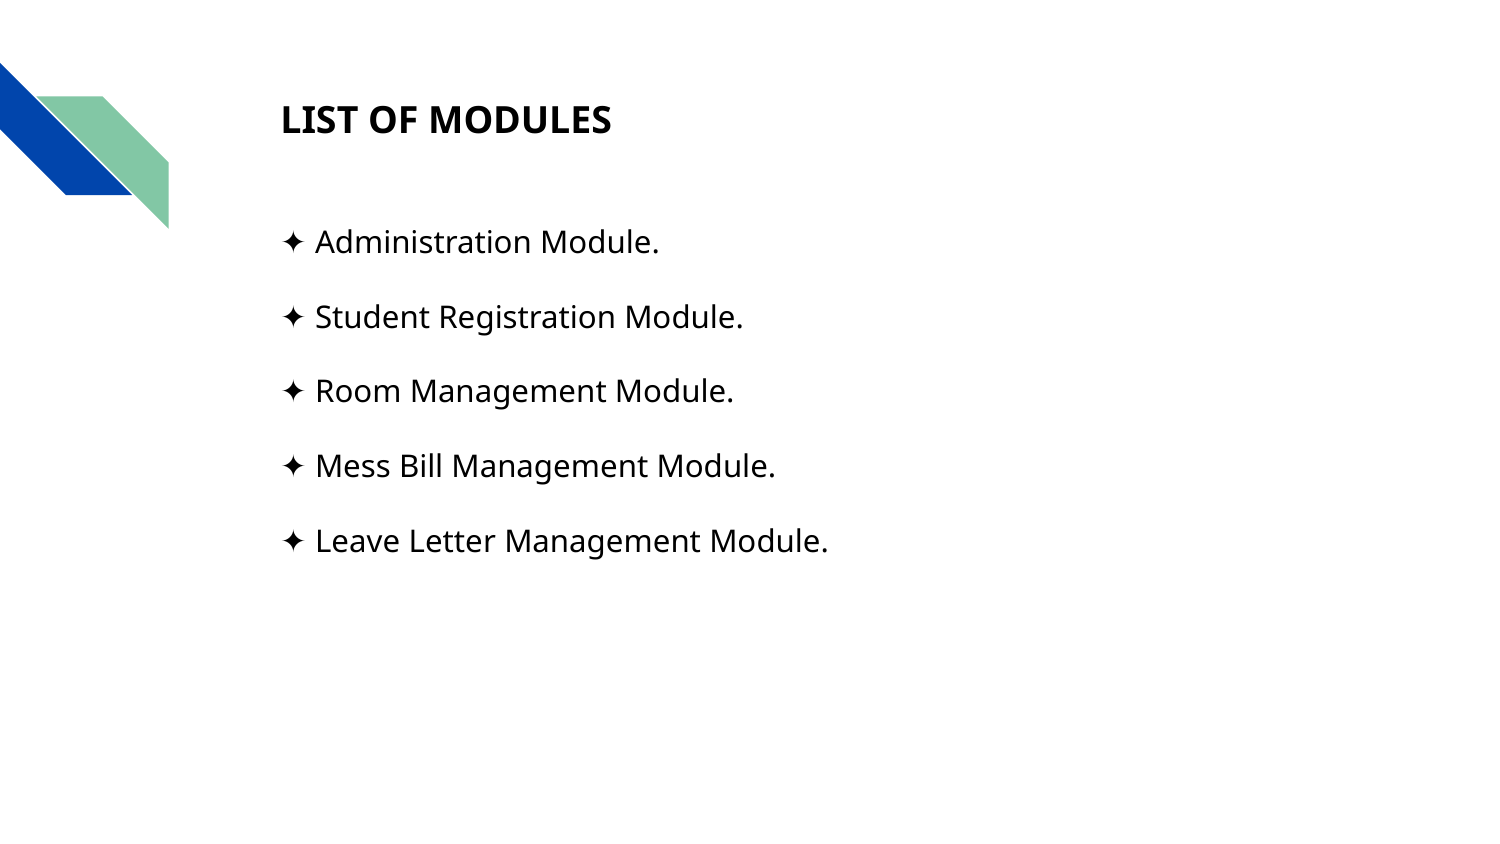

LIST OF MODULES
✦ Administration Module.
✦ Student Registration Module.
✦ Room Management Module.
✦ Mess Bill Management Module.
✦ Leave Letter Management Module.